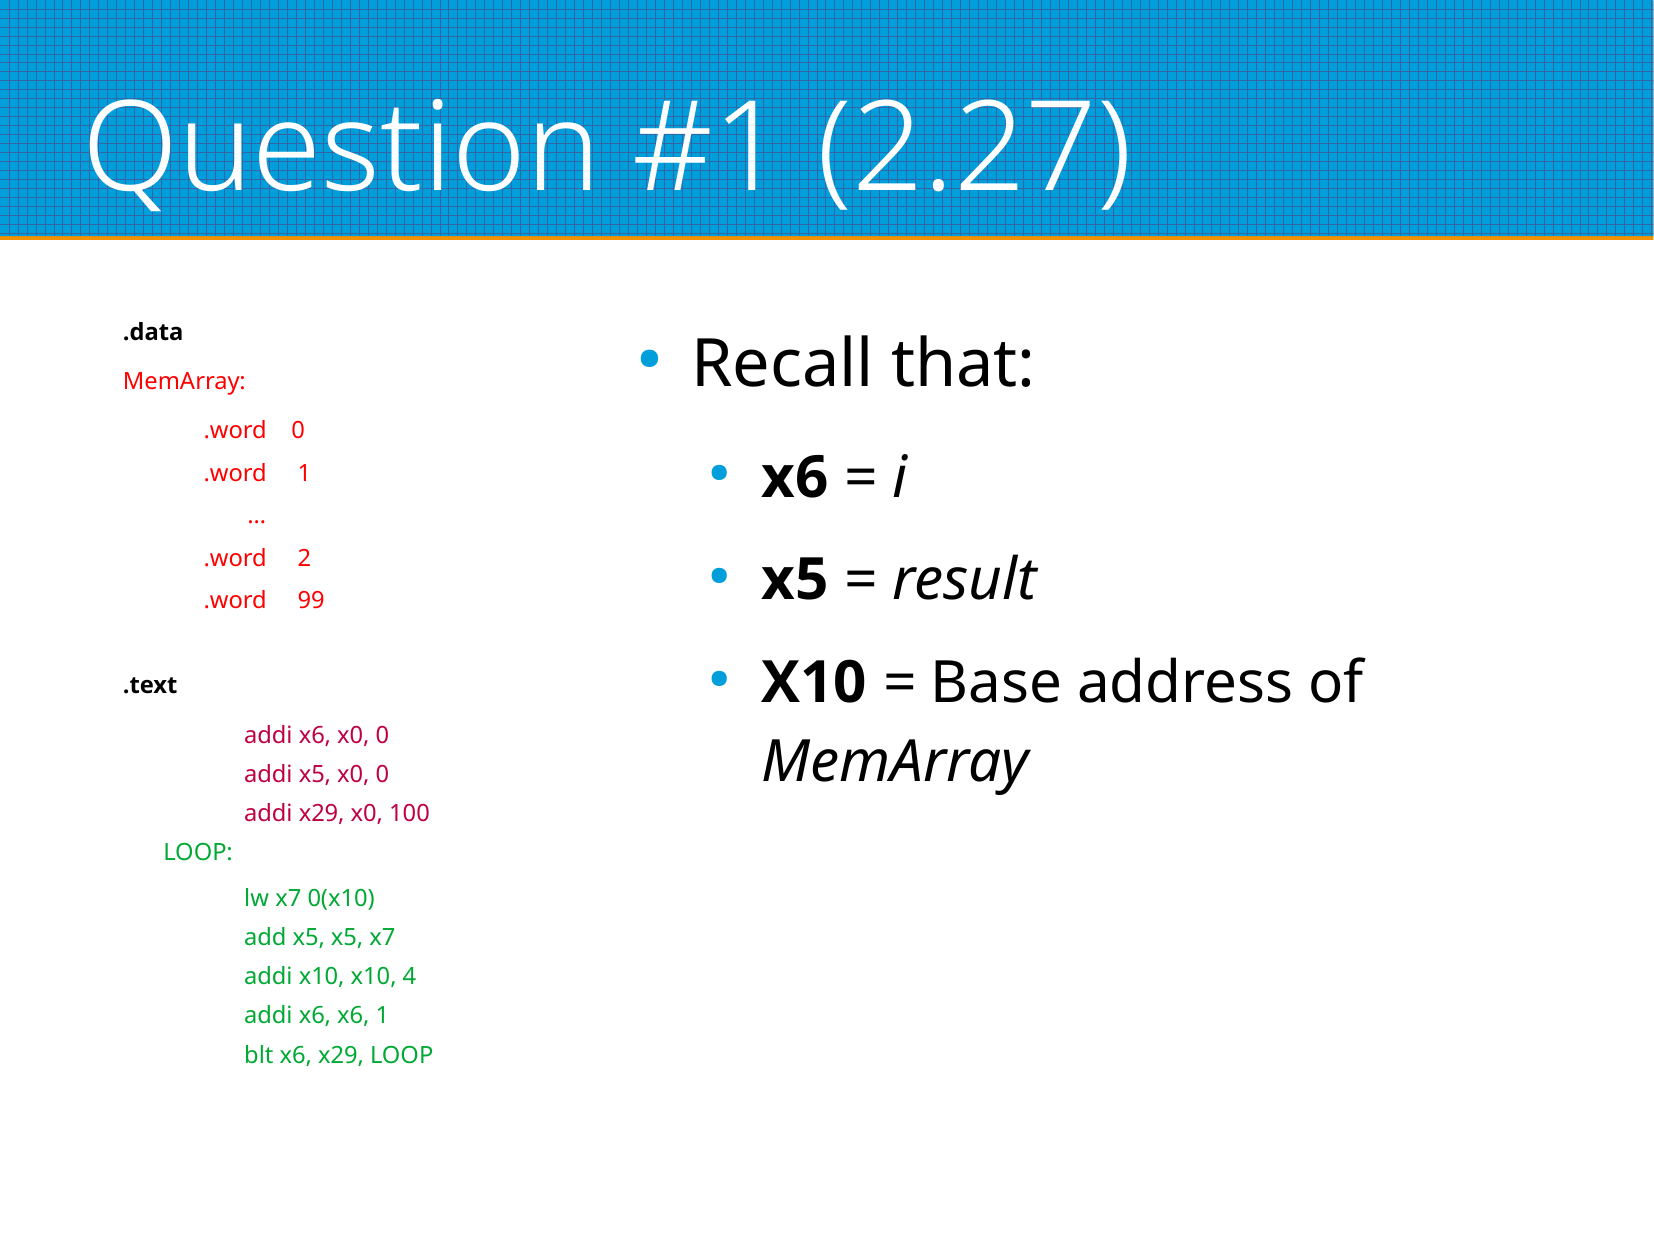

# Question #1 (2.27)
.data
MemArray:
.word 0
.word 1
 …
.word 2
.word 99
.text
addi x6, x0, 0
addi x5, x0, 0
addi x29, x0, 100
LOOP:
lw x7 0(x10)
add x5, x5, x7
addi x10, x10, 4
addi x6, x6, 1
blt x6, x29, LOOP
Recall that:
x6 = i
x5 = result
X10 = Base address of MemArray